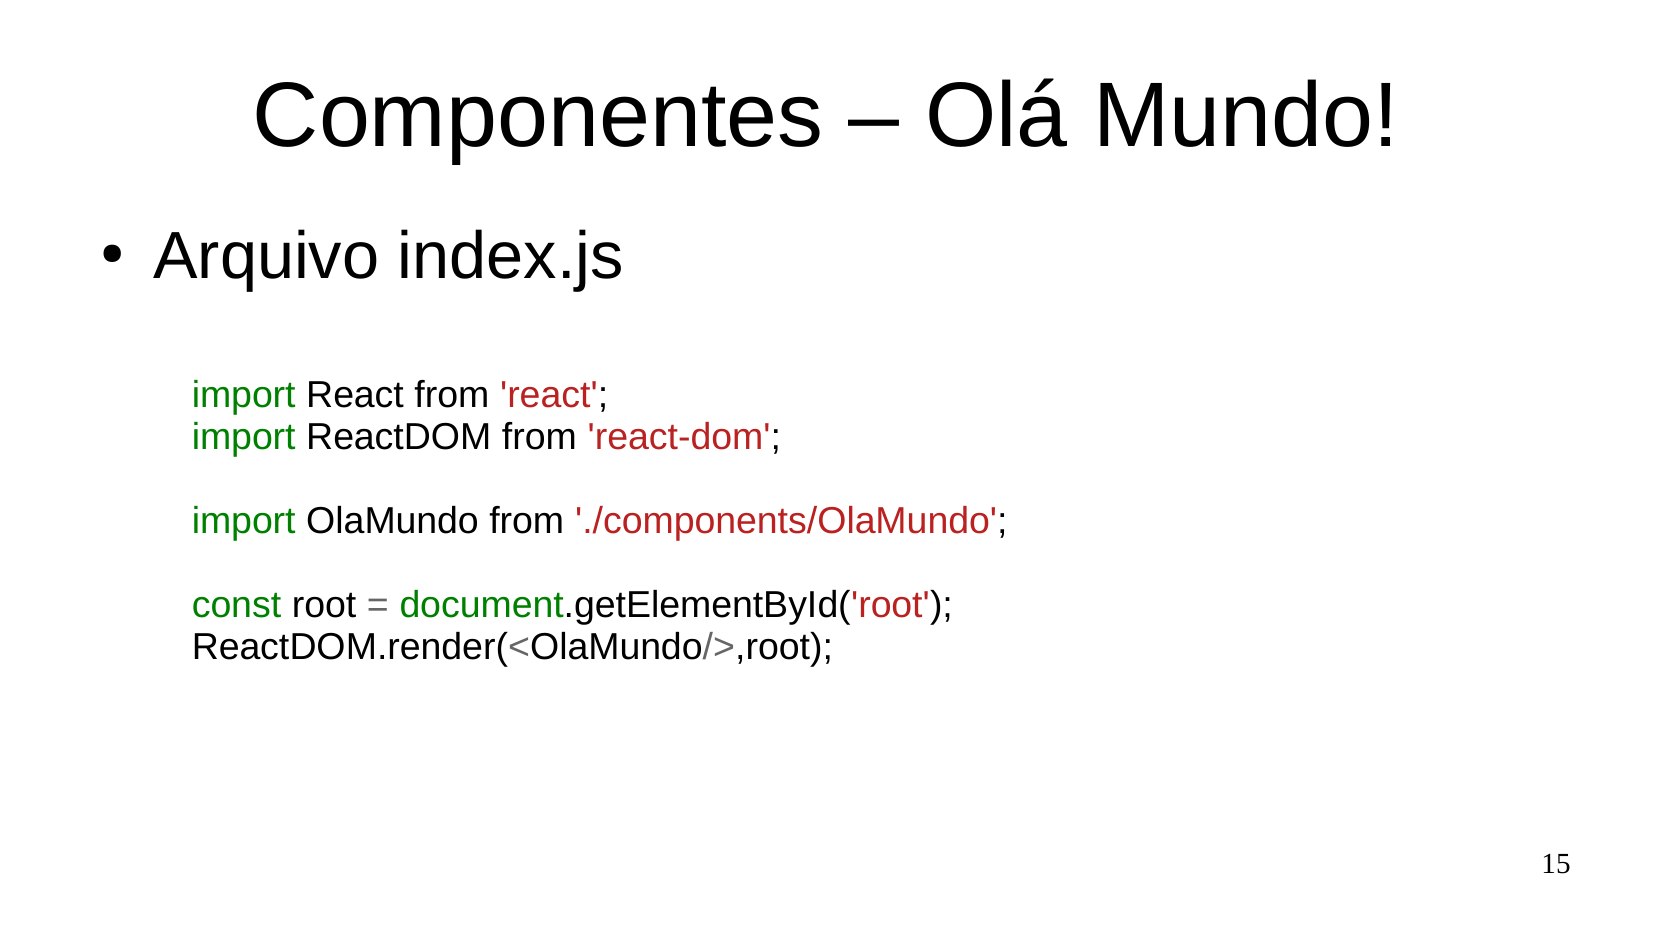

# Componentes – Olá Mundo!
Arquivo index.js
import React from 'react';
import ReactDOM from 'react-dom';
import OlaMundo from './components/OlaMundo';
const root = document.getElementById('root');
ReactDOM.render(<OlaMundo/>,root);
15